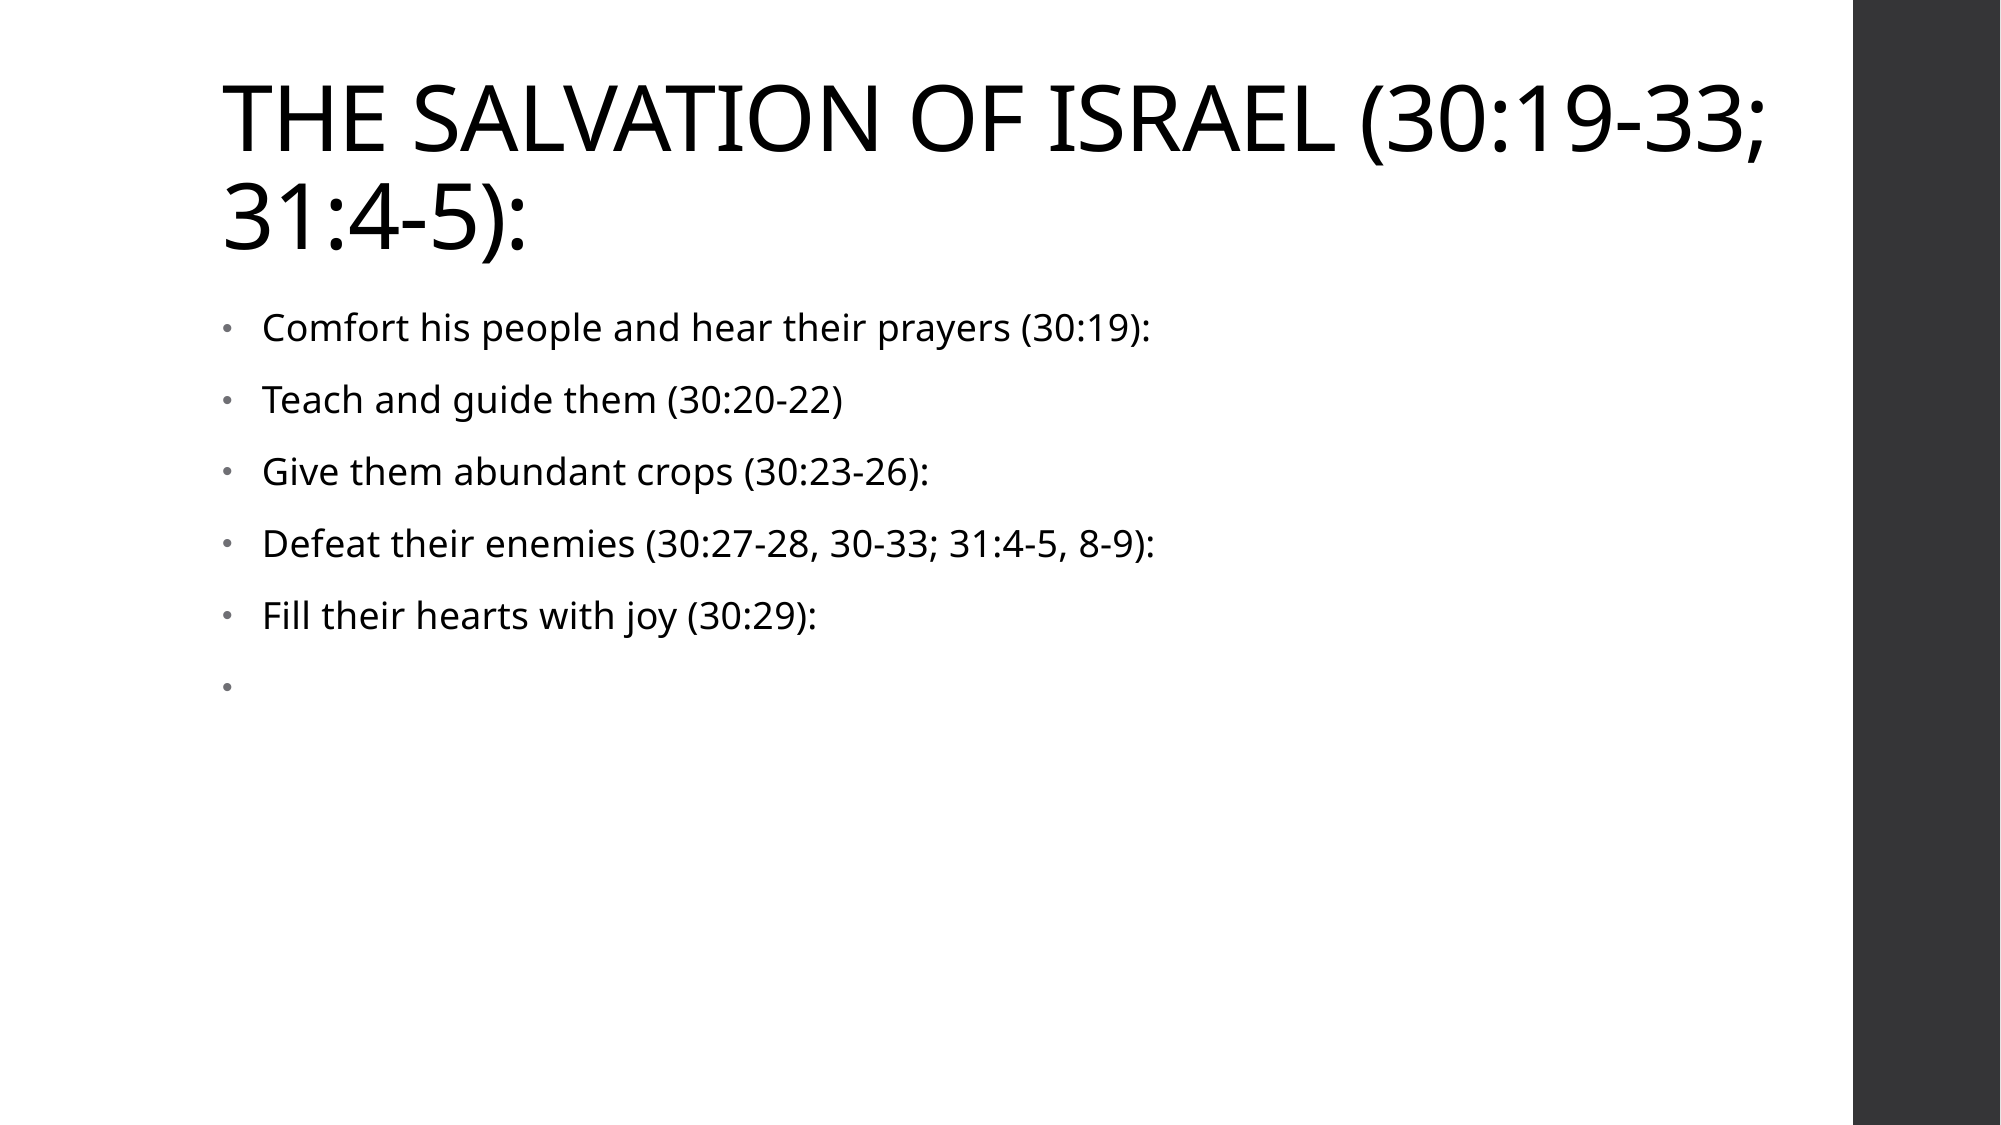

# THE SALVATION OF ISRAEL (30:19-33; 31:4-5):
 Comfort his people and hear their prayers (30:19):
 Teach and guide them (30:20-22)
 Give them abundant crops (30:23-26):
 Defeat their enemies (30:27-28, 30-33; 31:4-5, 8-9):
 Fill their hearts with joy (30:29):